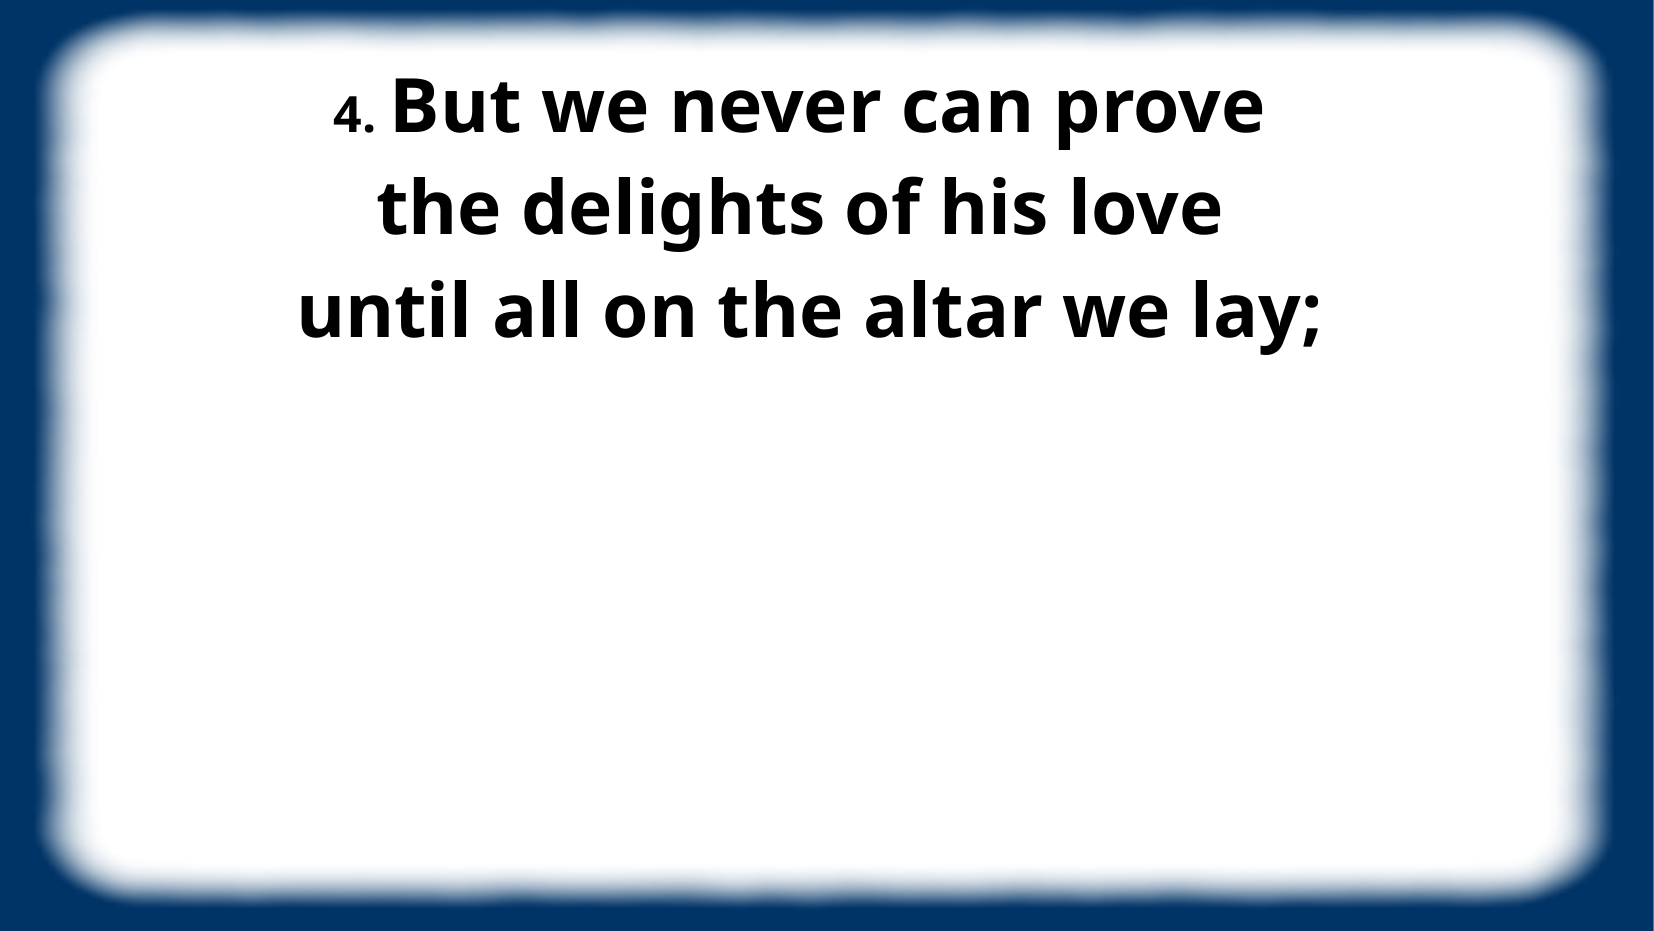

4. But we never can prove
the delights of his love
until all on the altar we lay;